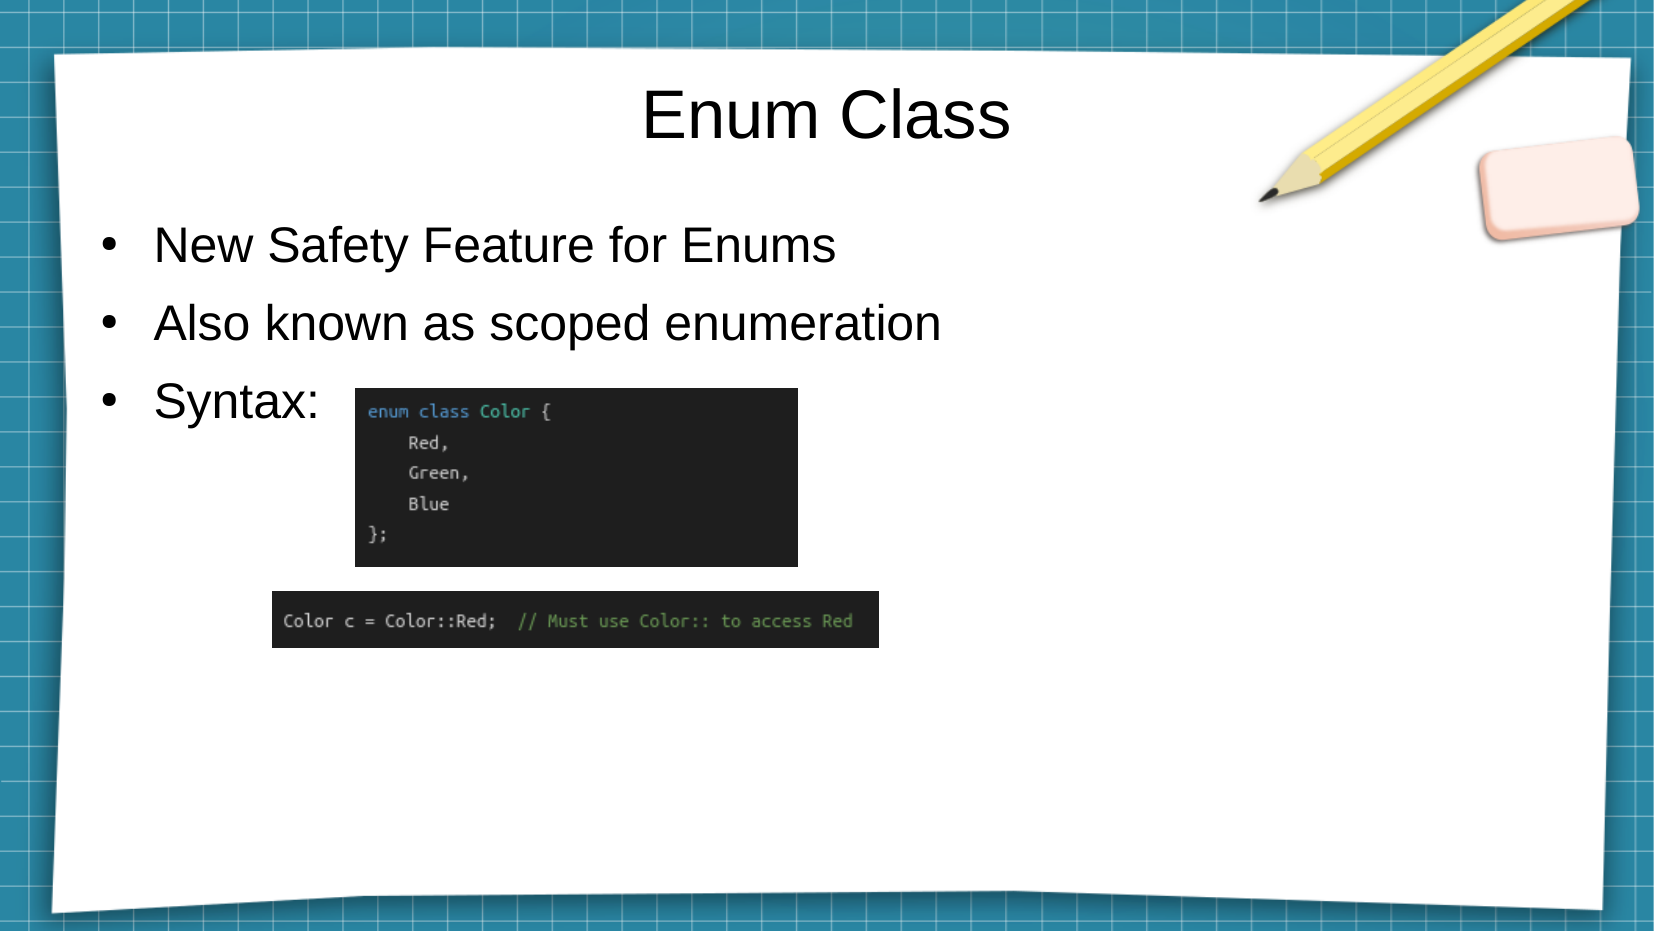

# Enum Class
New Safety Feature for Enums
Also known as scoped enumeration
Syntax: